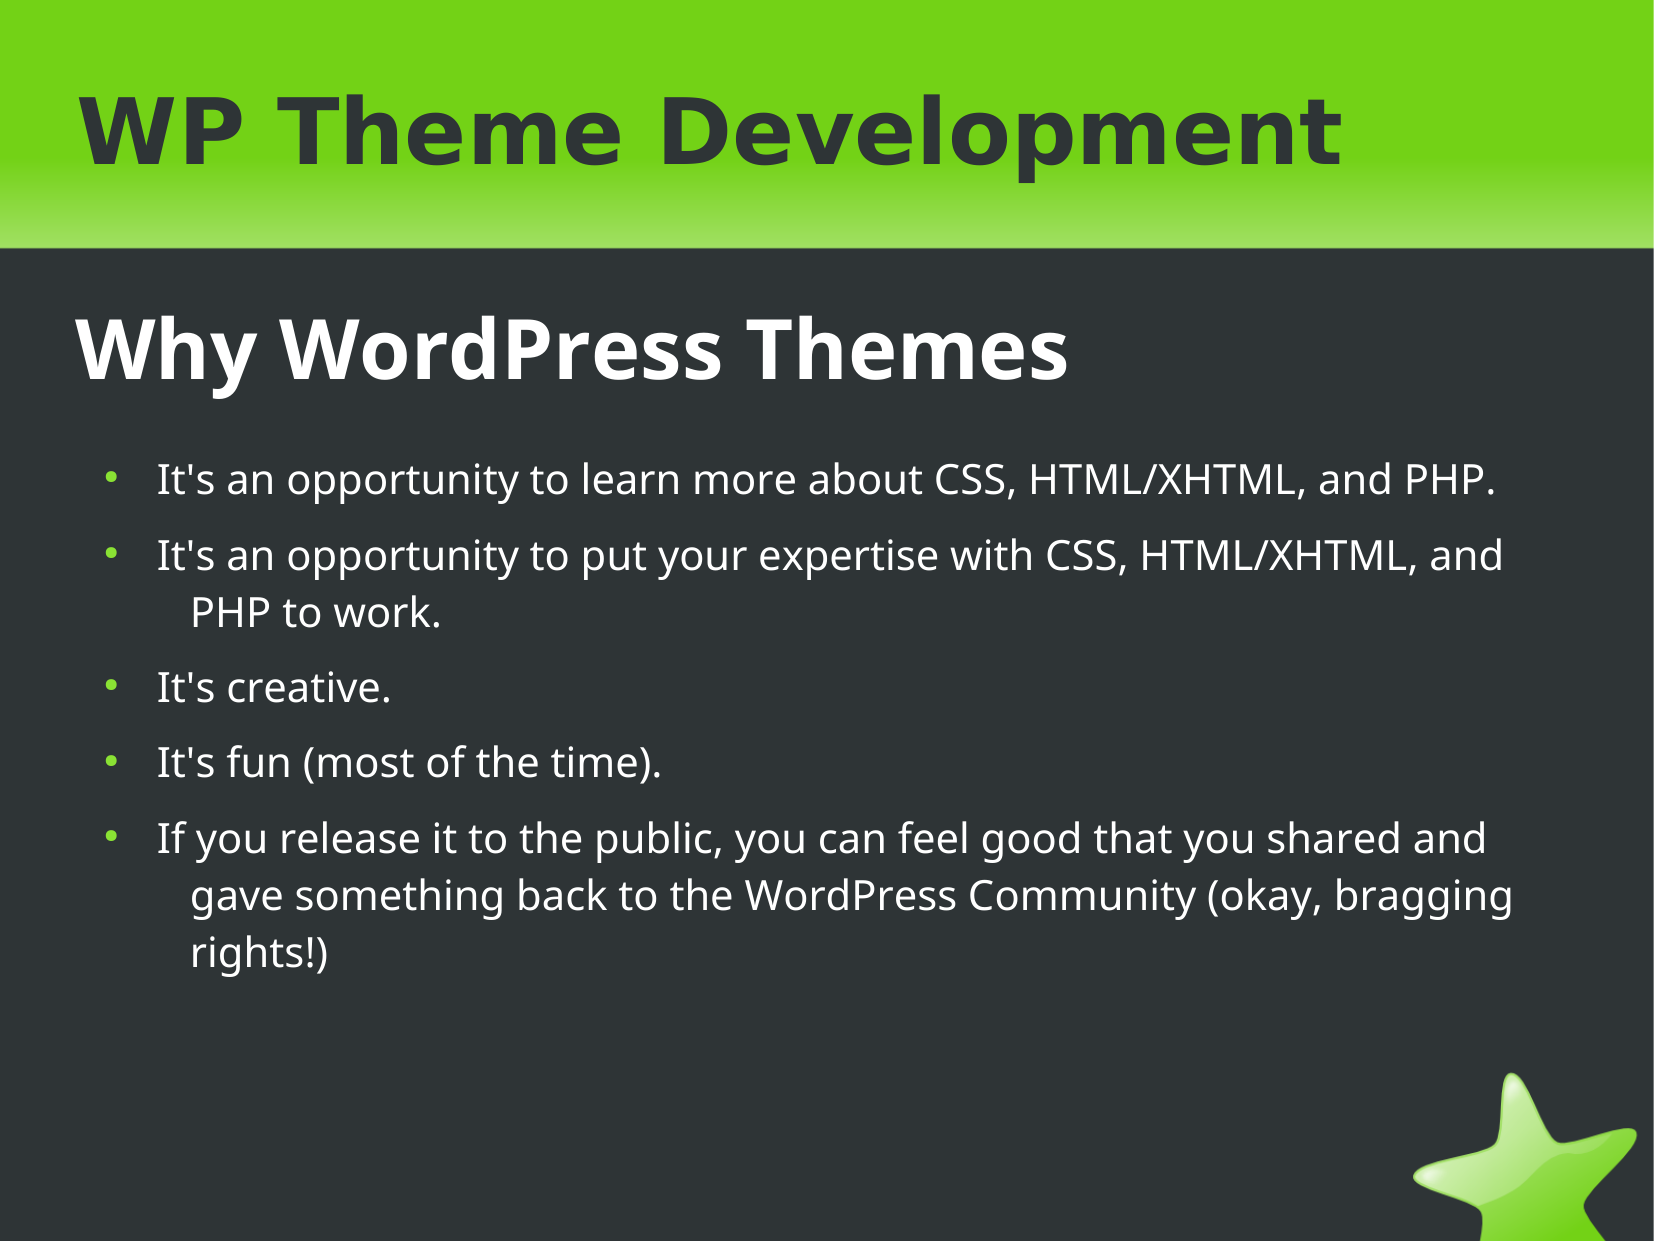

# WP Theme Development
Why WordPress Themes
It's an opportunity to learn more about CSS, HTML/XHTML, and PHP.
It's an opportunity to put your expertise with CSS, HTML/XHTML, and PHP to work.
It's creative.
It's fun (most of the time).
If you release it to the public, you can feel good that you shared and gave something back to the WordPress Community (okay, bragging rights!)